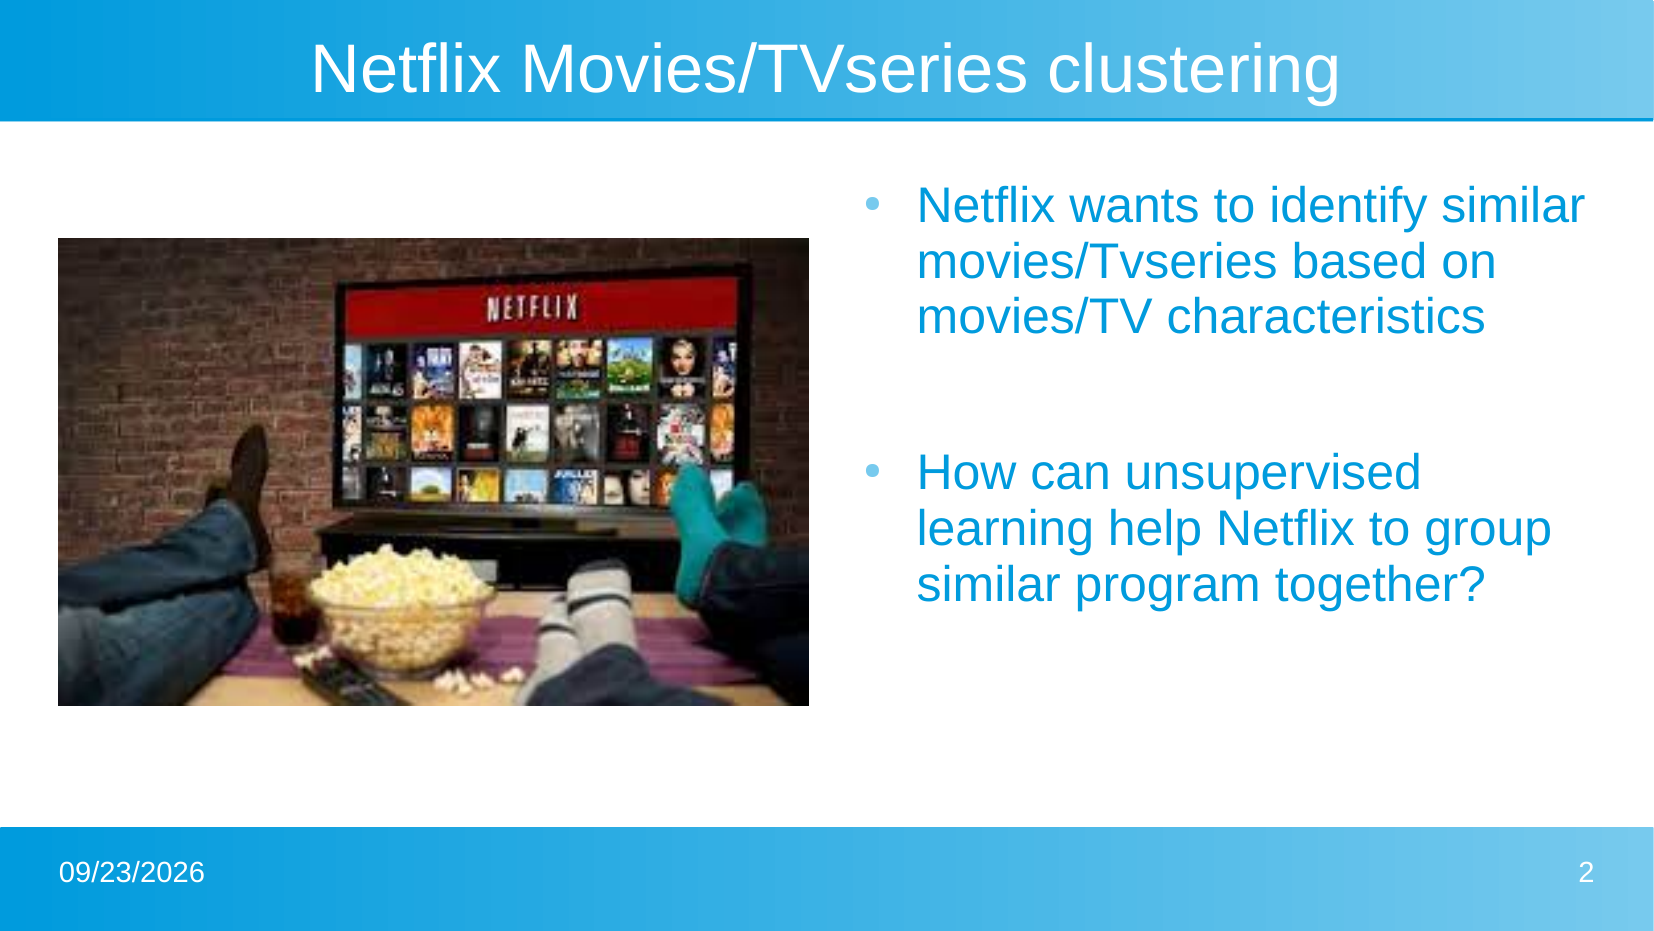

# Netflix Movies/TVseries clustering
Netflix wants to identify similar movies/Tvseries based on movies/TV characteristics
How can unsupervised learning help Netflix to group similar program together?
2